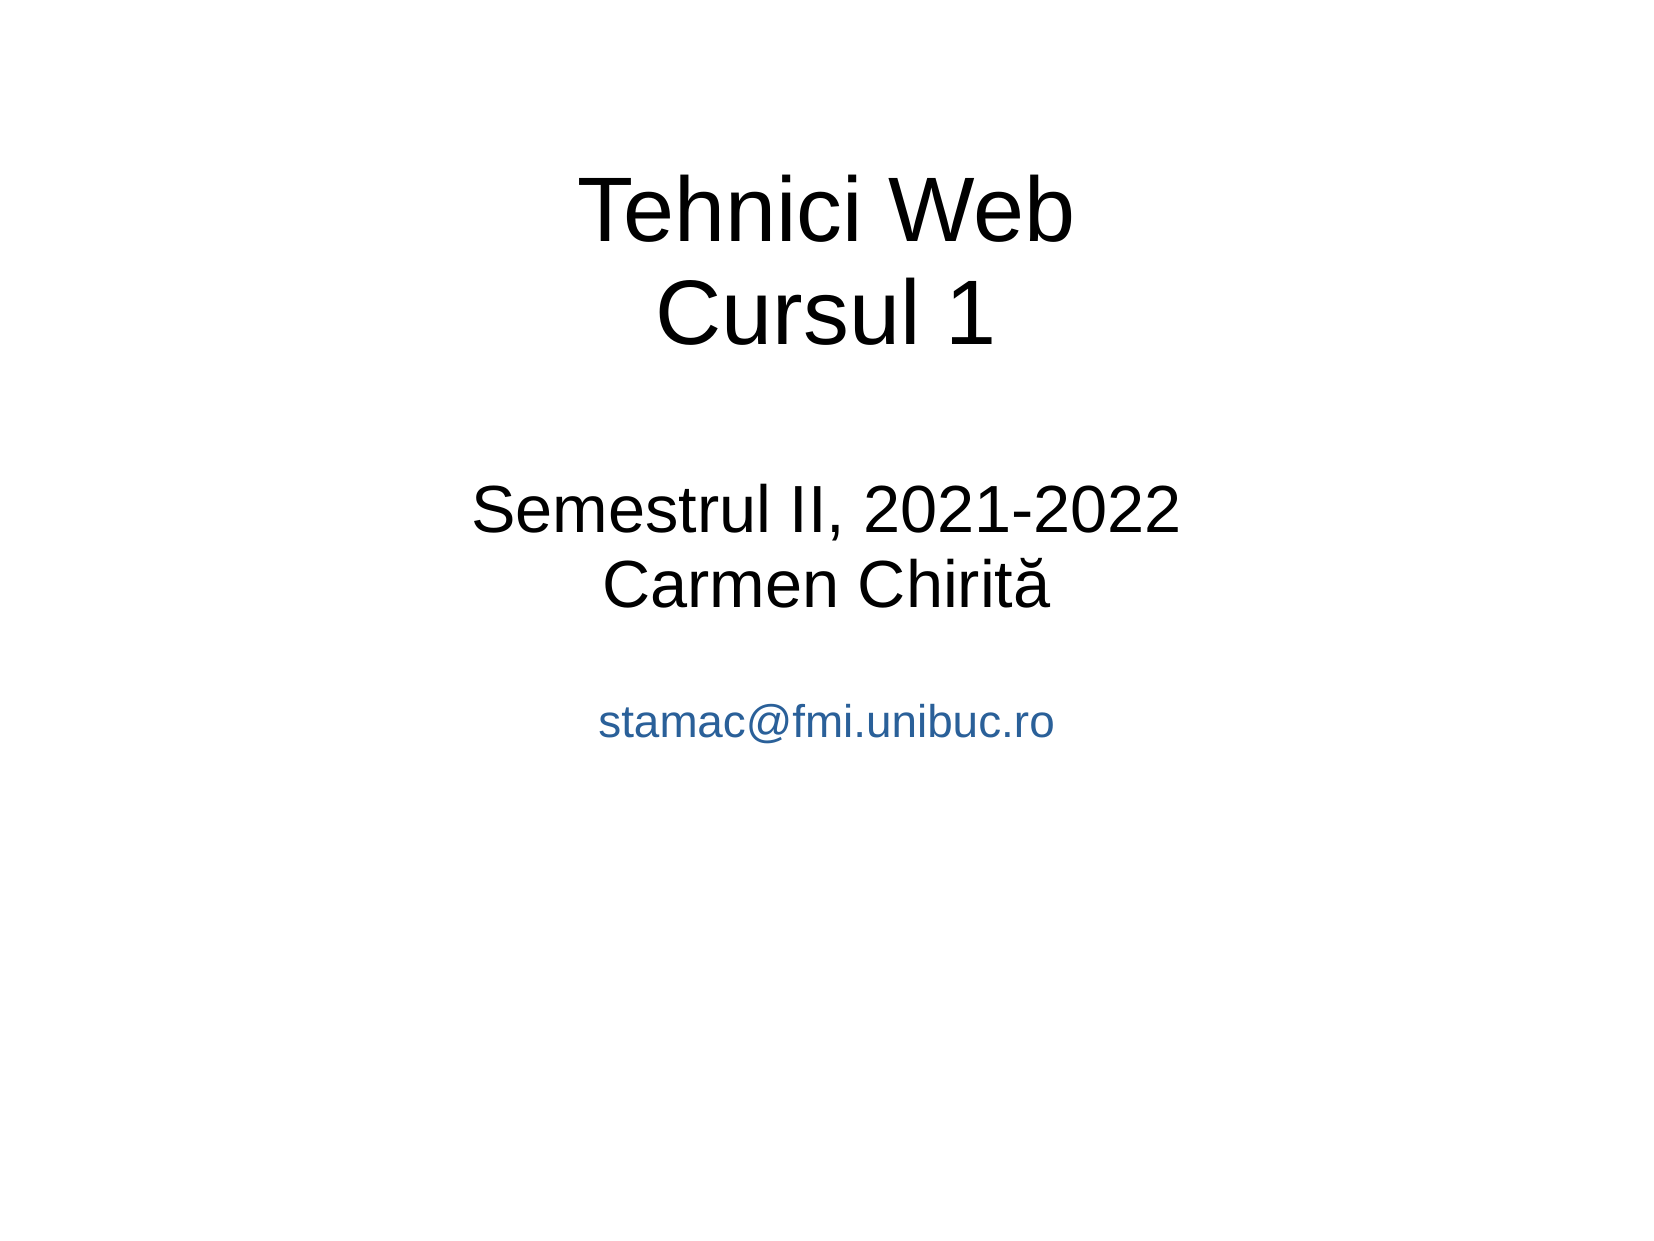

# Tehnici Web Cursul 1
Semestrul II, 2021-2022
Carmen Chirită
stamac@fmi.unibuc.ro